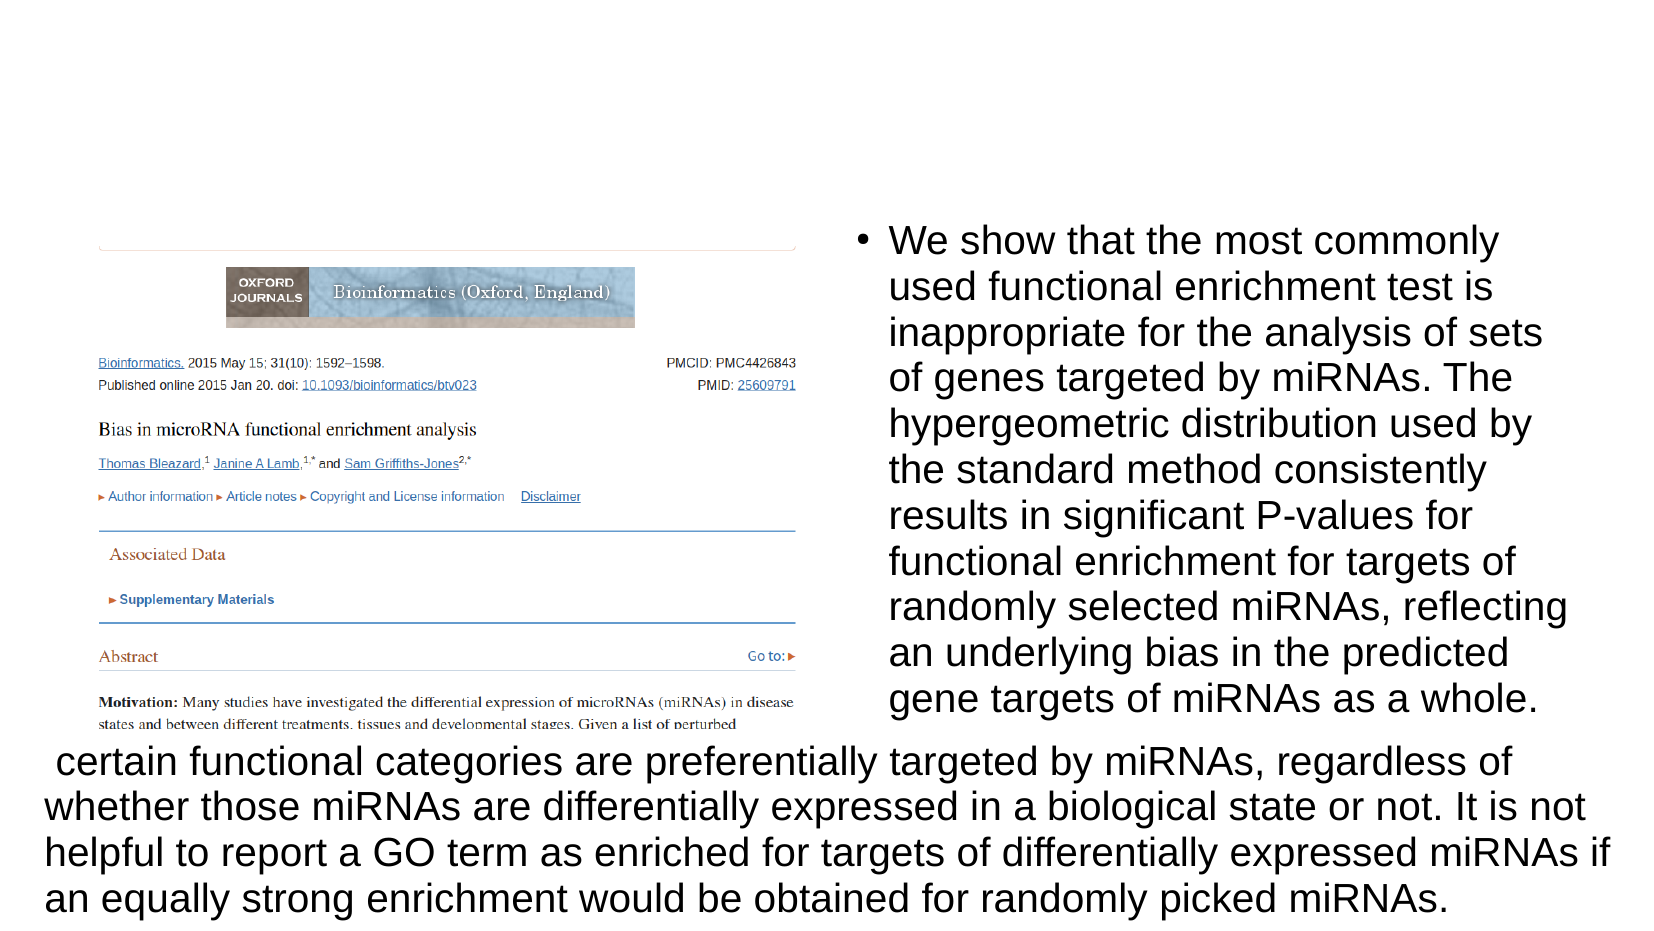

#
We show that the most commonly used functional enrichment test is inappropriate for the analysis of sets of genes targeted by miRNAs. The hypergeometric distribution used by the standard method consistently results in significant P-values for functional enrichment for targets of randomly selected miRNAs, reflecting an underlying bias in the predicted gene targets of miRNAs as a whole.
 certain functional categories are preferentially targeted by miRNAs, regardless of whether those miRNAs are differentially expressed in a biological state or not. It is not helpful to report a GO term as enriched for targets of differentially expressed miRNAs if an equally strong enrichment would be obtained for randomly picked miRNAs.